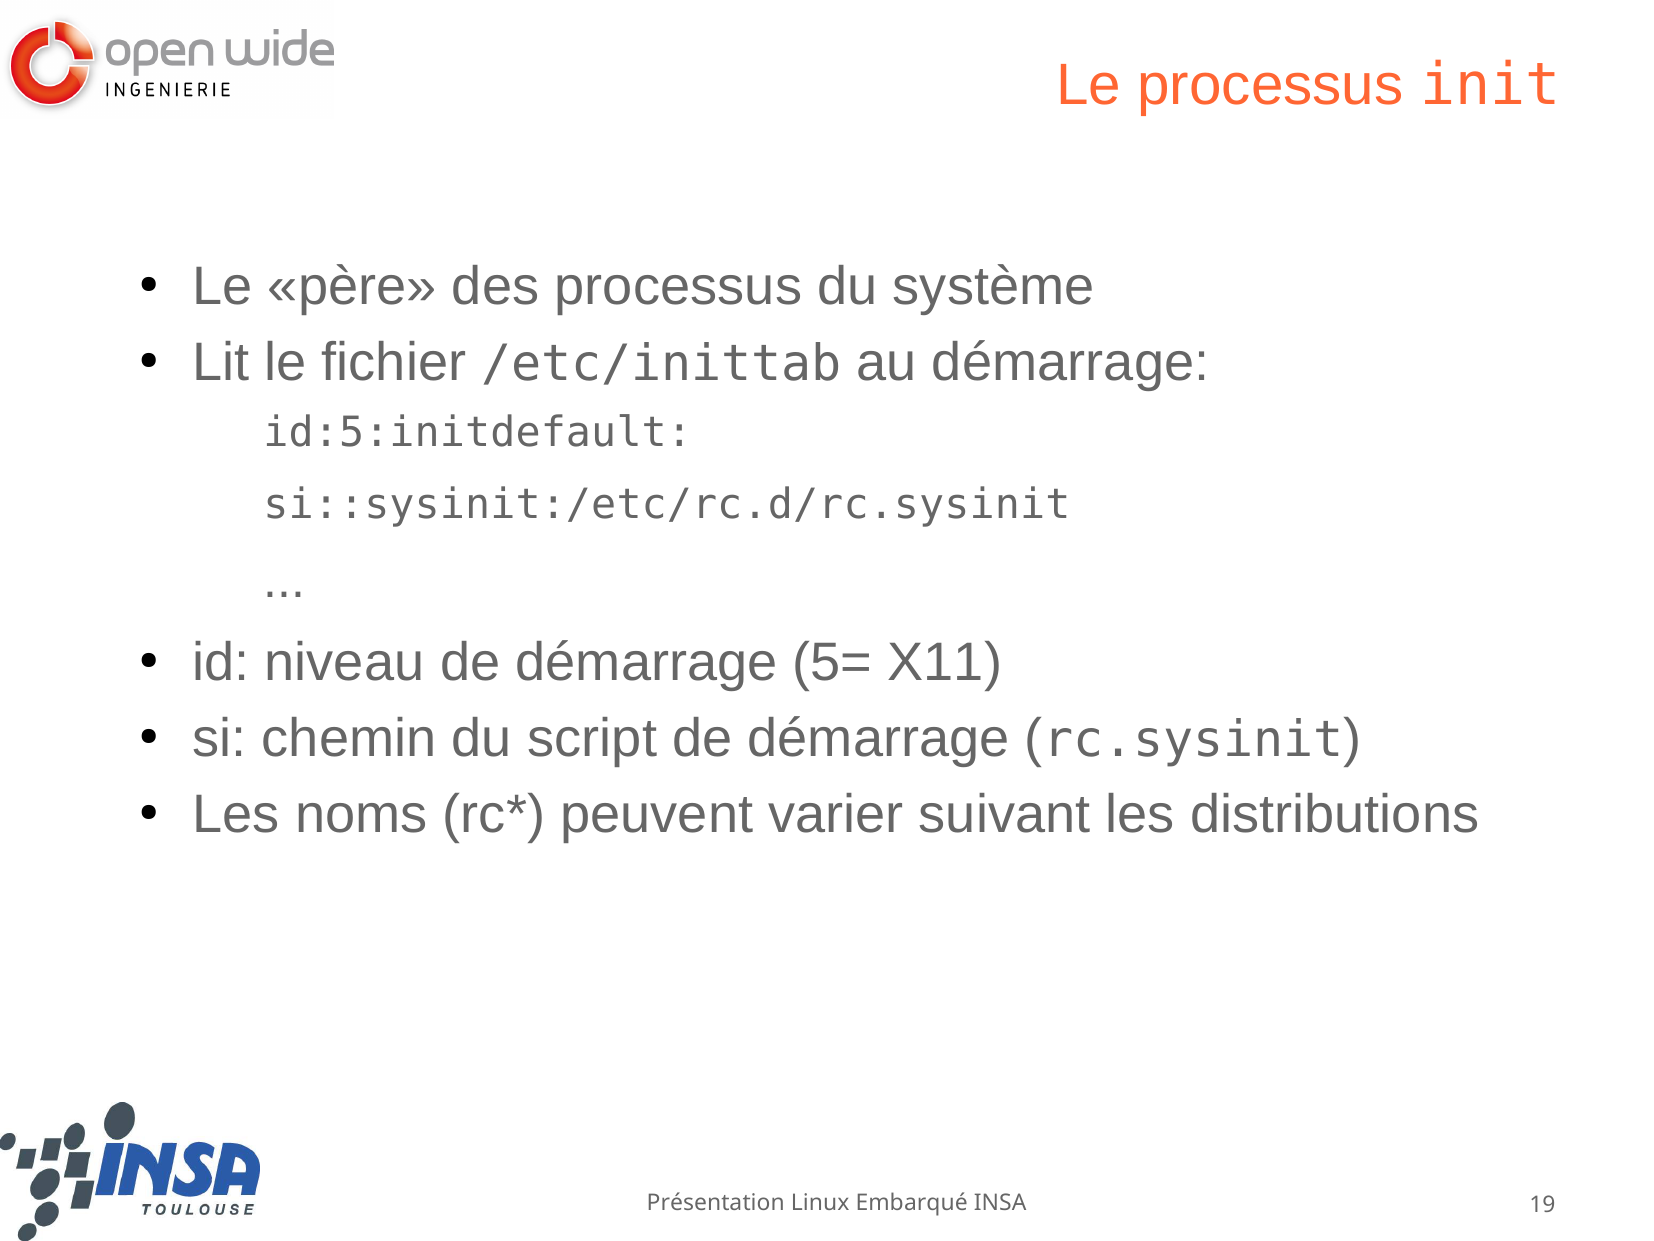

# Le processus init
Le «père» des processus du système
Lit le fichier /etc/inittab au démarrage:
id:5:initdefault:
si::sysinit:/etc/rc.d/rc.sysinit
...
id: niveau de démarrage (5= X11)
si: chemin du script de démarrage (rc.sysinit)
Les noms (rc*) peuvent varier suivant les distributions